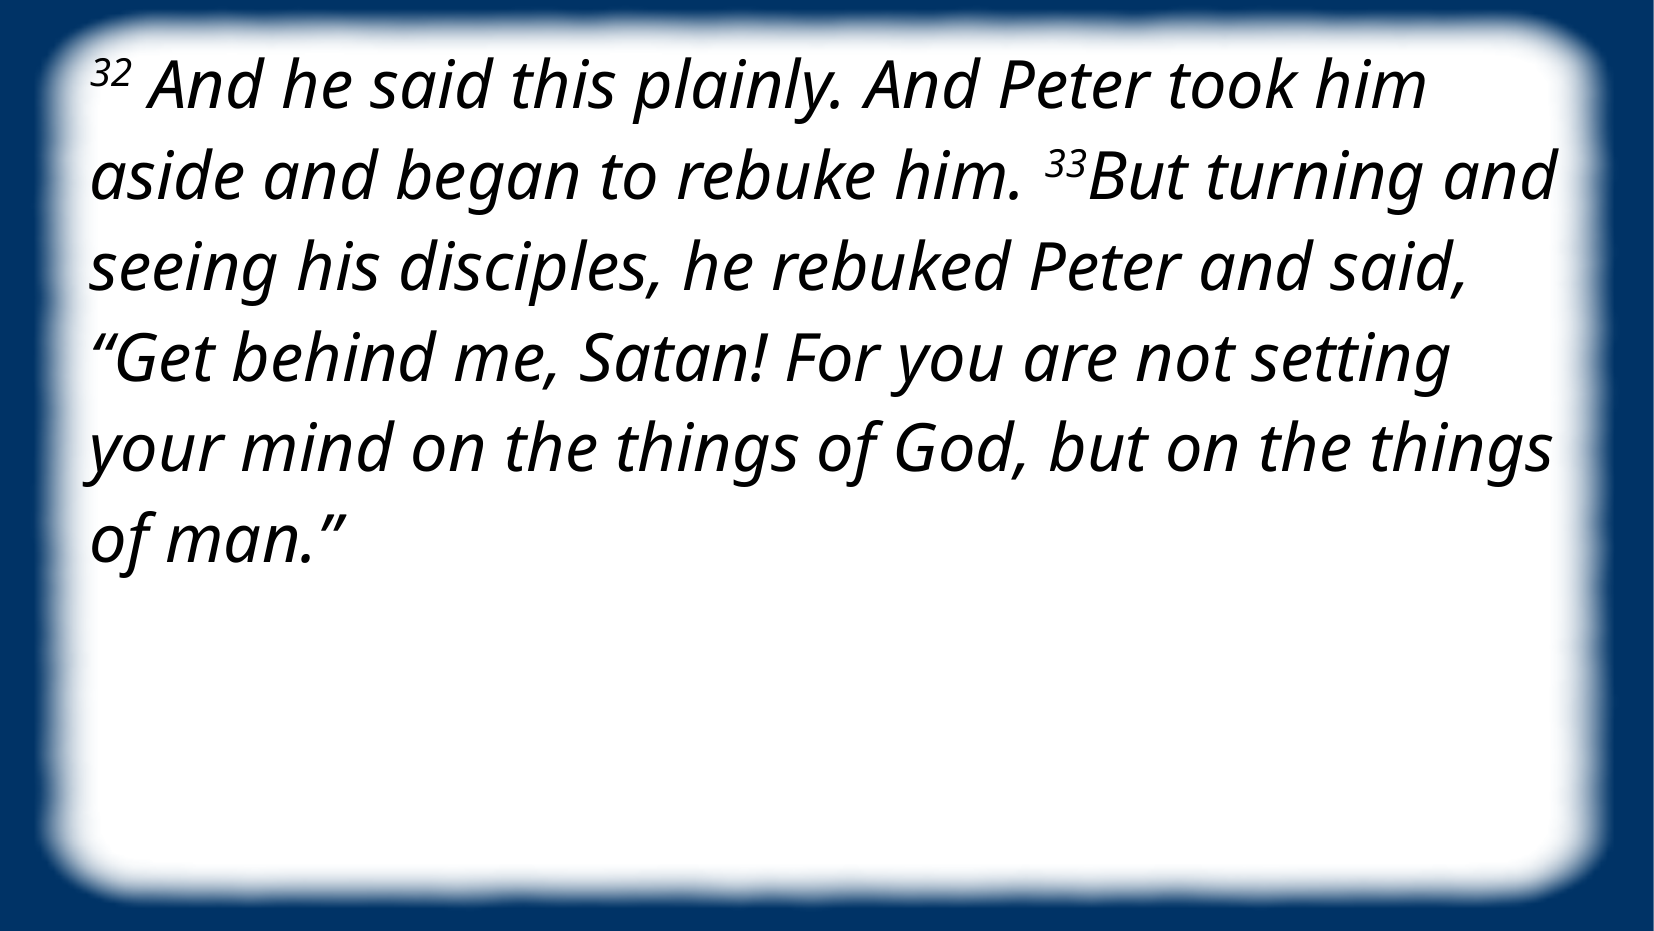

32 And he said this plainly. And Peter took him aside and began to rebuke him. 33But turning and seeing his disciples, he rebuked Peter and said, “Get behind me, Satan! For you are not setting your mind on the things of God, but on the things of man.”